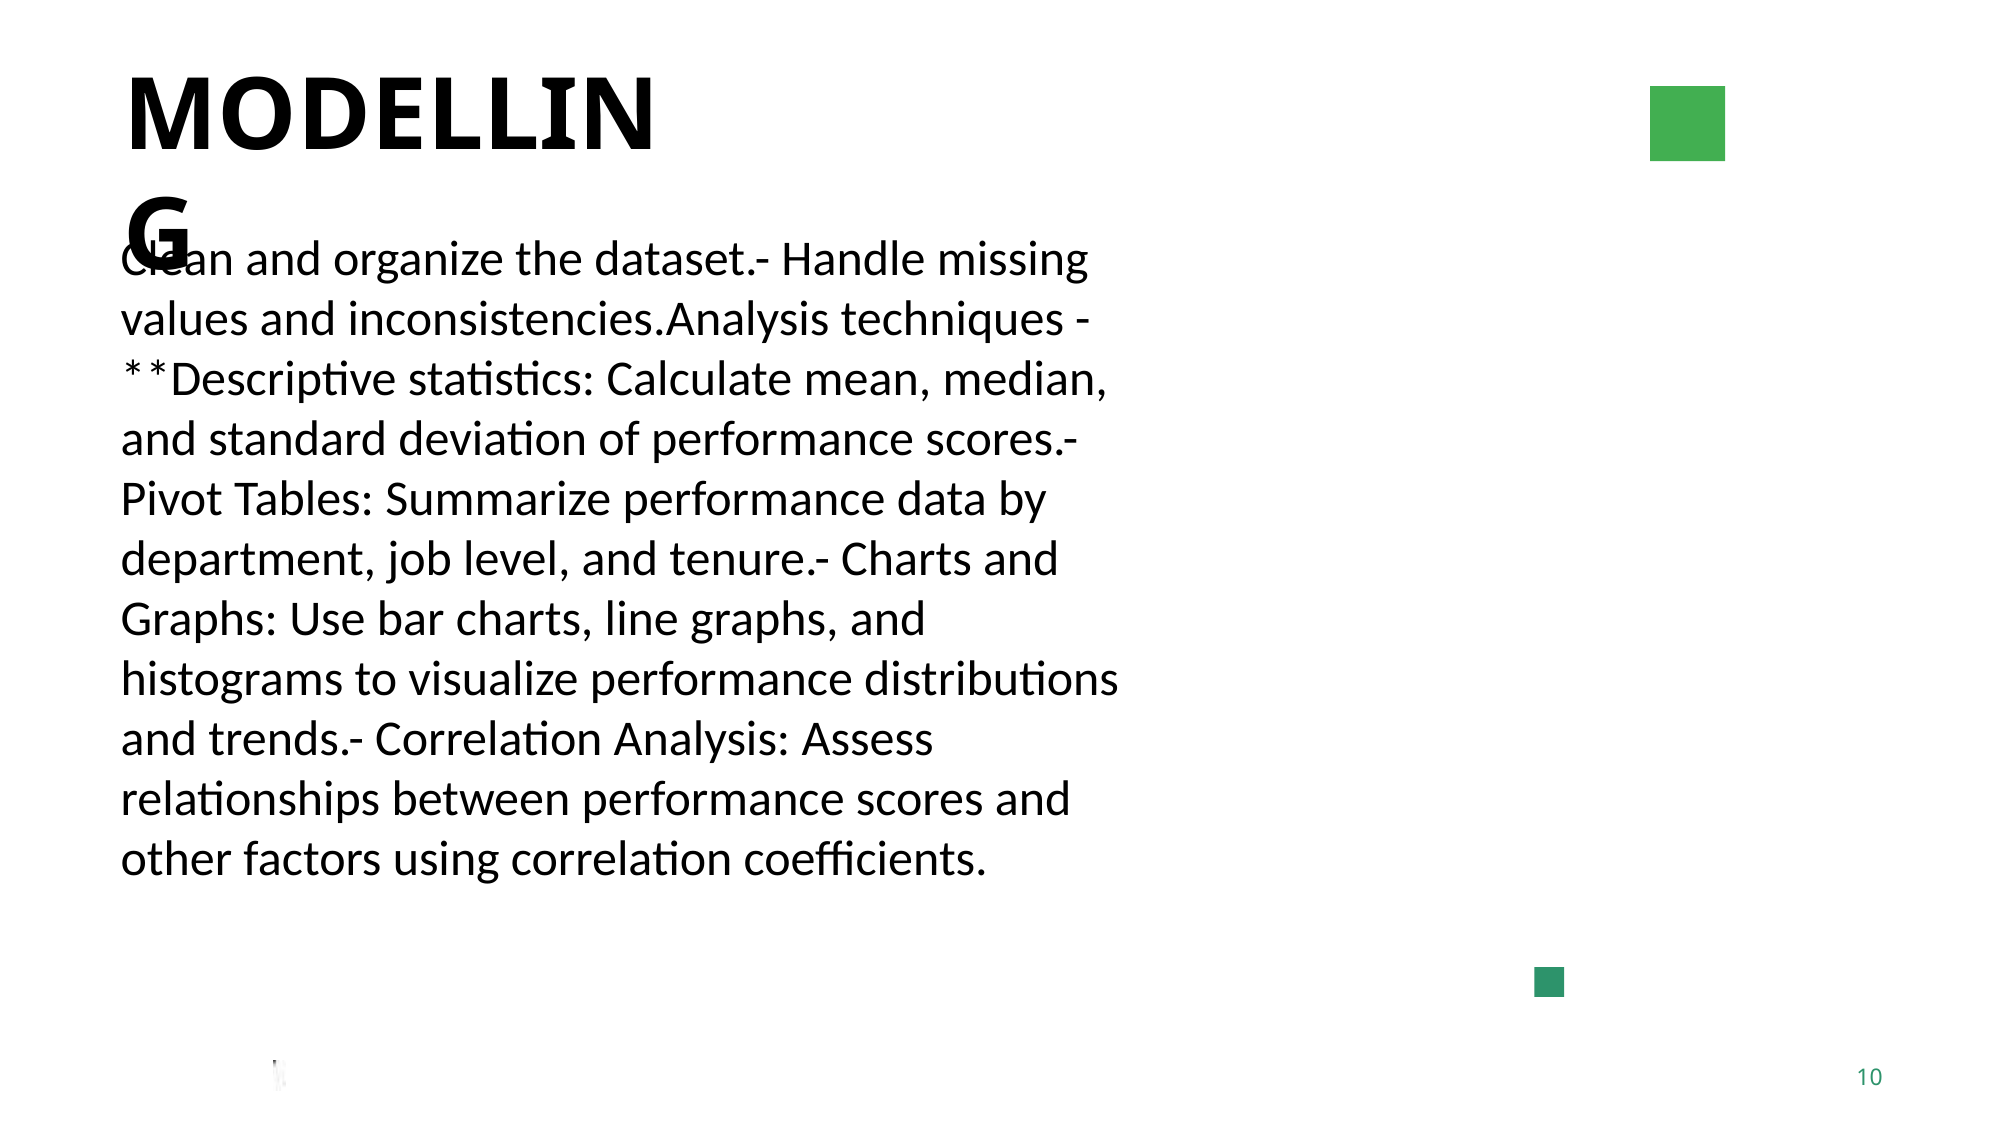

MODELLING
Clean and organize the dataset.- Handle missing values and inconsistencies.Analysis techniques - **Descriptive statistics: Calculate mean, median, and standard deviation of performance scores.- Pivot Tables: Summarize performance data by department, job level, and tenure.- Charts and Graphs: Use bar charts, line graphs, and histograms to visualize performance distributions and trends.- Correlation Analysis: Assess relationships between performance scores and other factors using correlation coefficients.